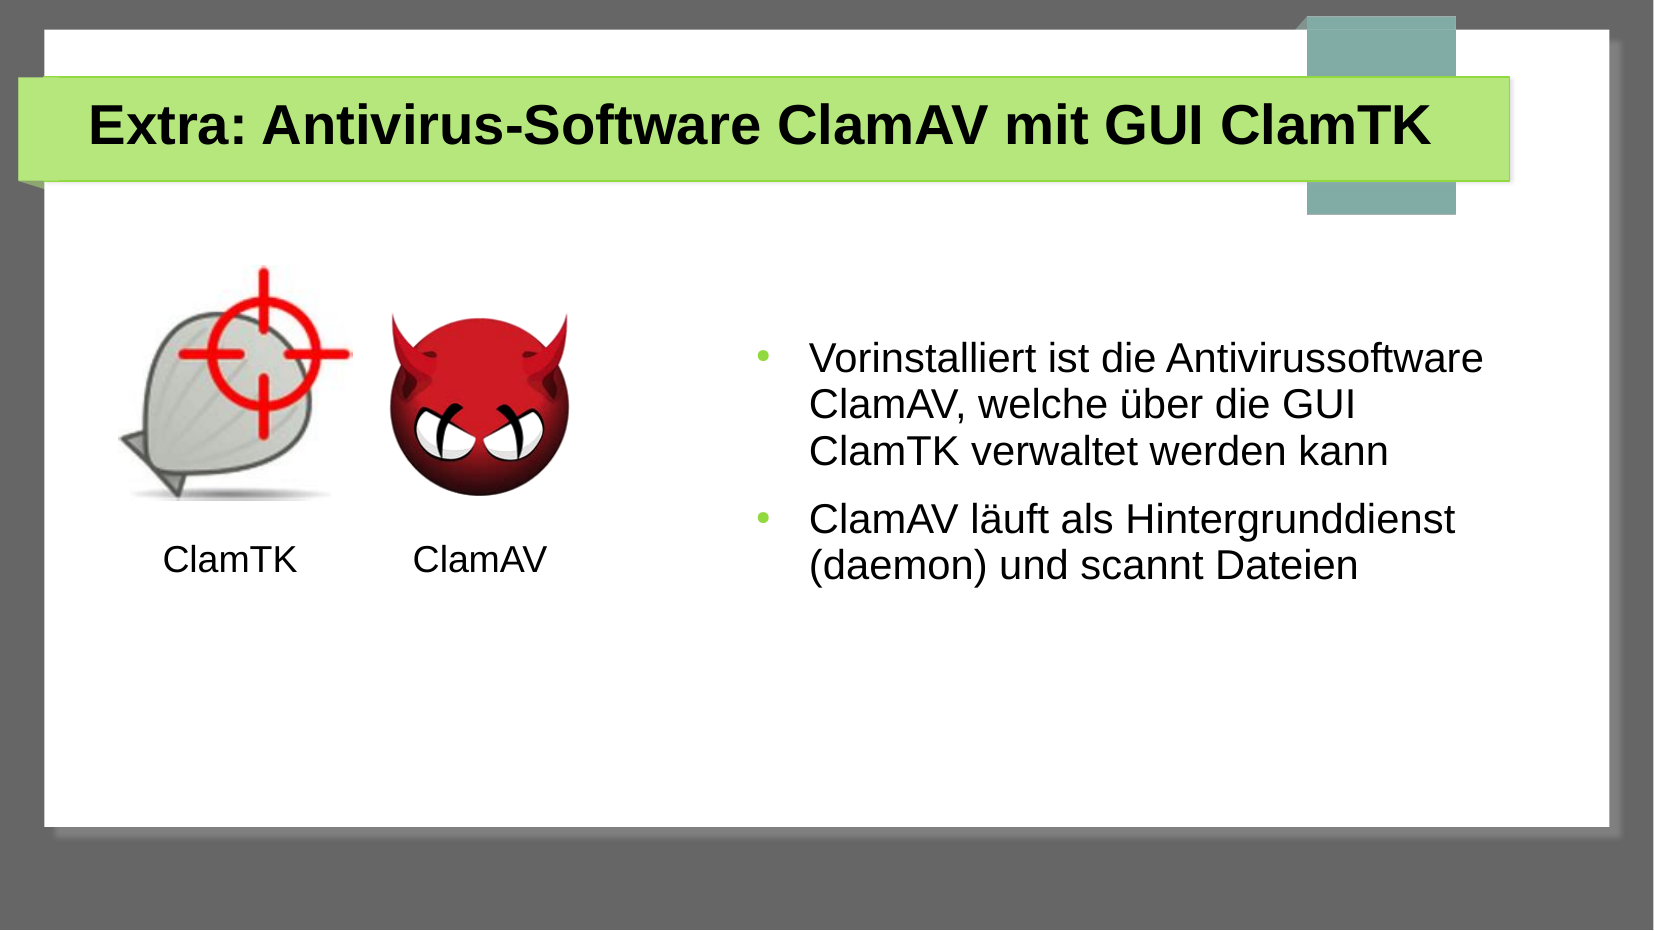

# Extra: Antivirus-Software ClamAV mit GUI ClamTK
Vorinstalliert ist die Antivirussoftware ClamAV, welche über die GUI ClamTK verwaltet werden kann
ClamAV läuft als Hintergrunddienst
(daemon) und scannt Dateien
ClamTK ClamAV